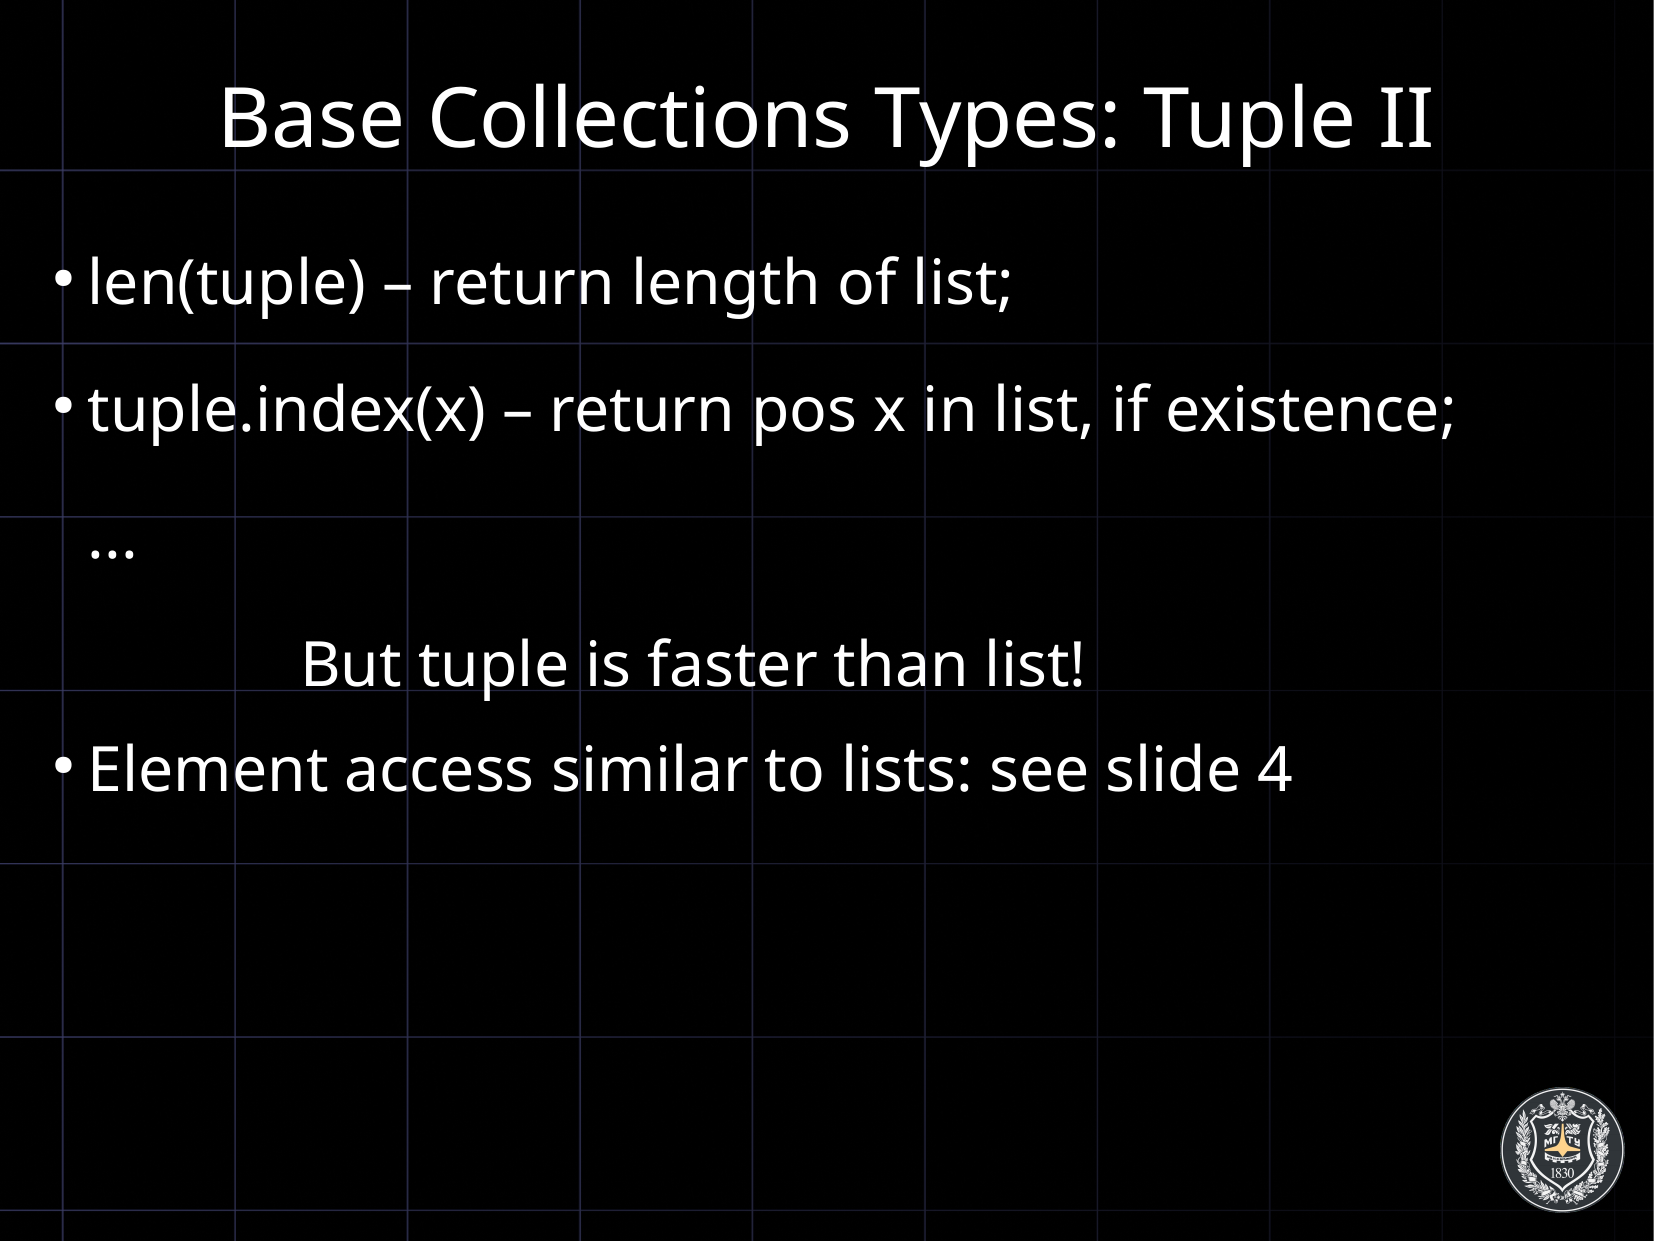

# Base Collections Types: Tuple II
len(tuple) – return length of list;
tuple.index(x) – return pos x in list, if existence;
...
But tuple is faster than list!
Element access similar to lists: see slide 4